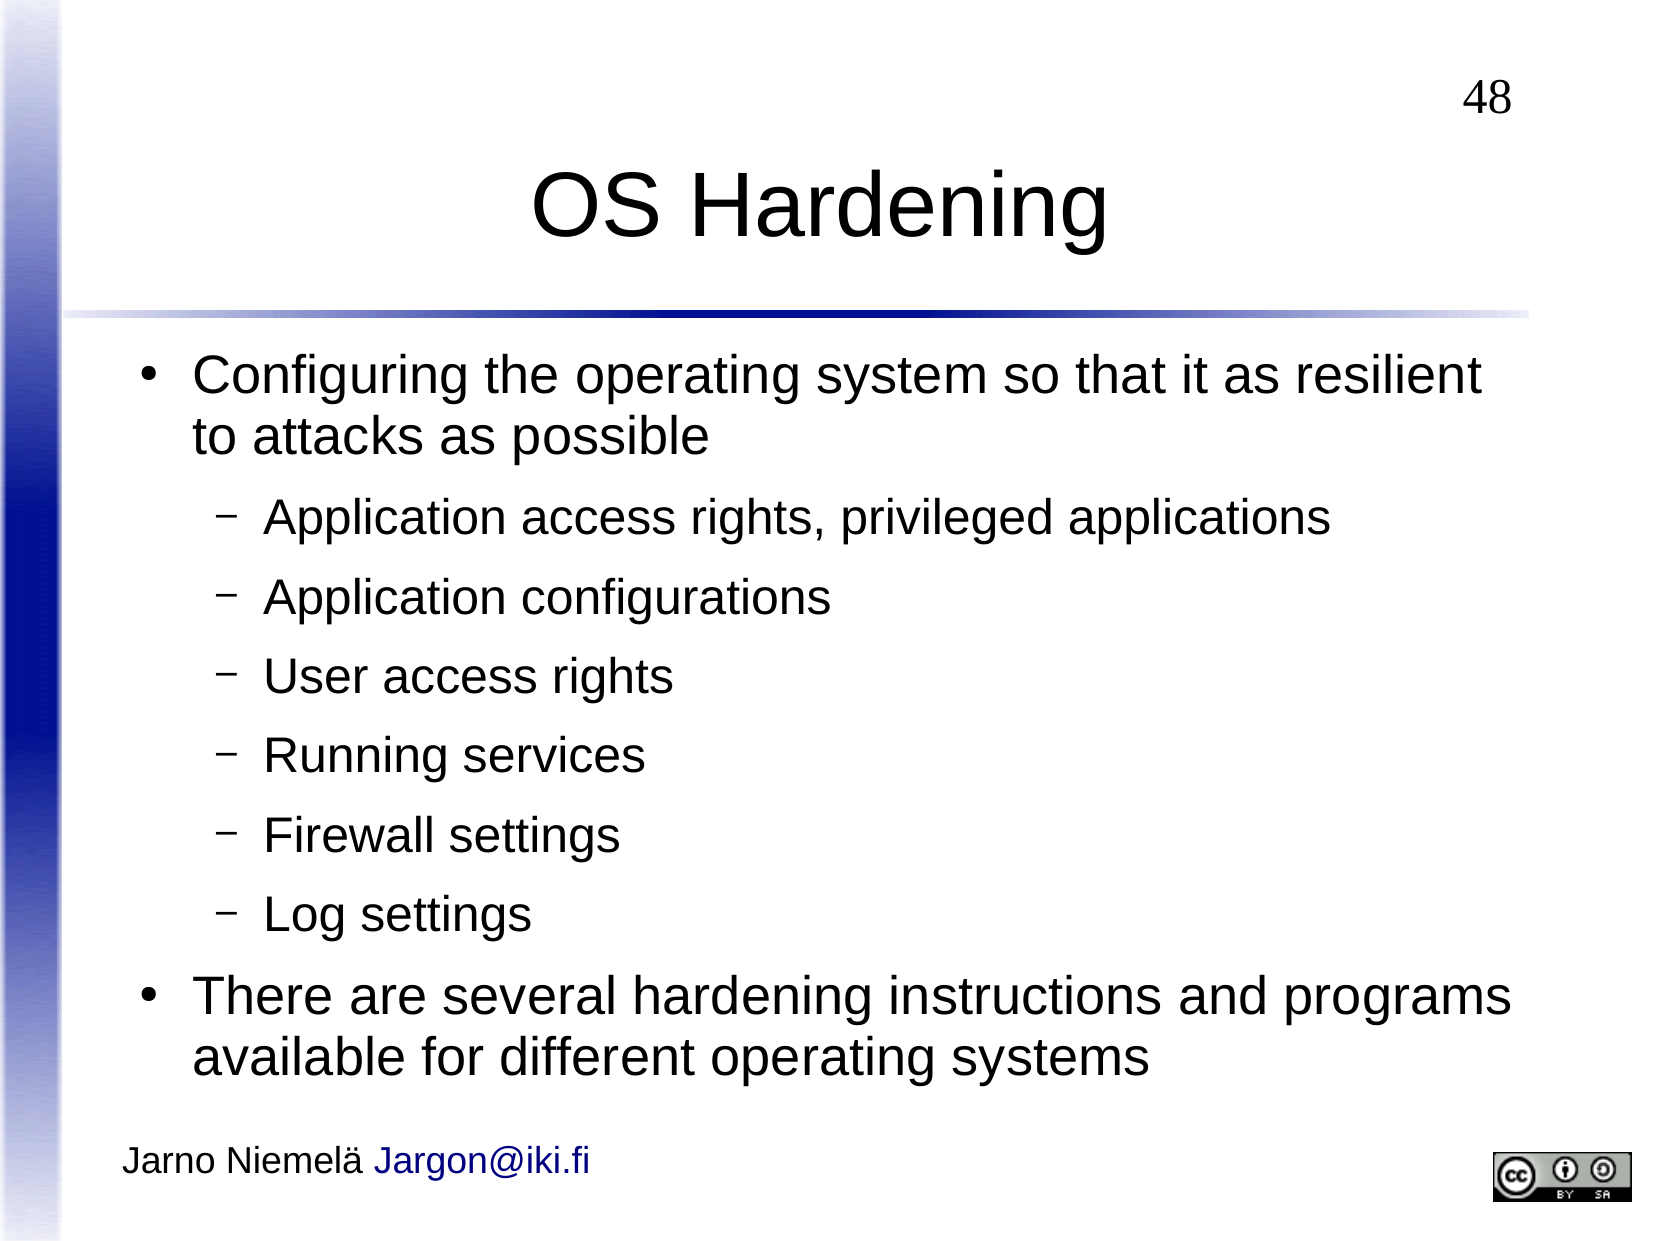

# OS Hardening
Configuring the operating system so that it as resilient to attacks as possible
Application access rights, privileged applications
Application configurations
User access rights
Running services
Firewall settings
Log settings
There are several hardening instructions and programs available for different operating systems